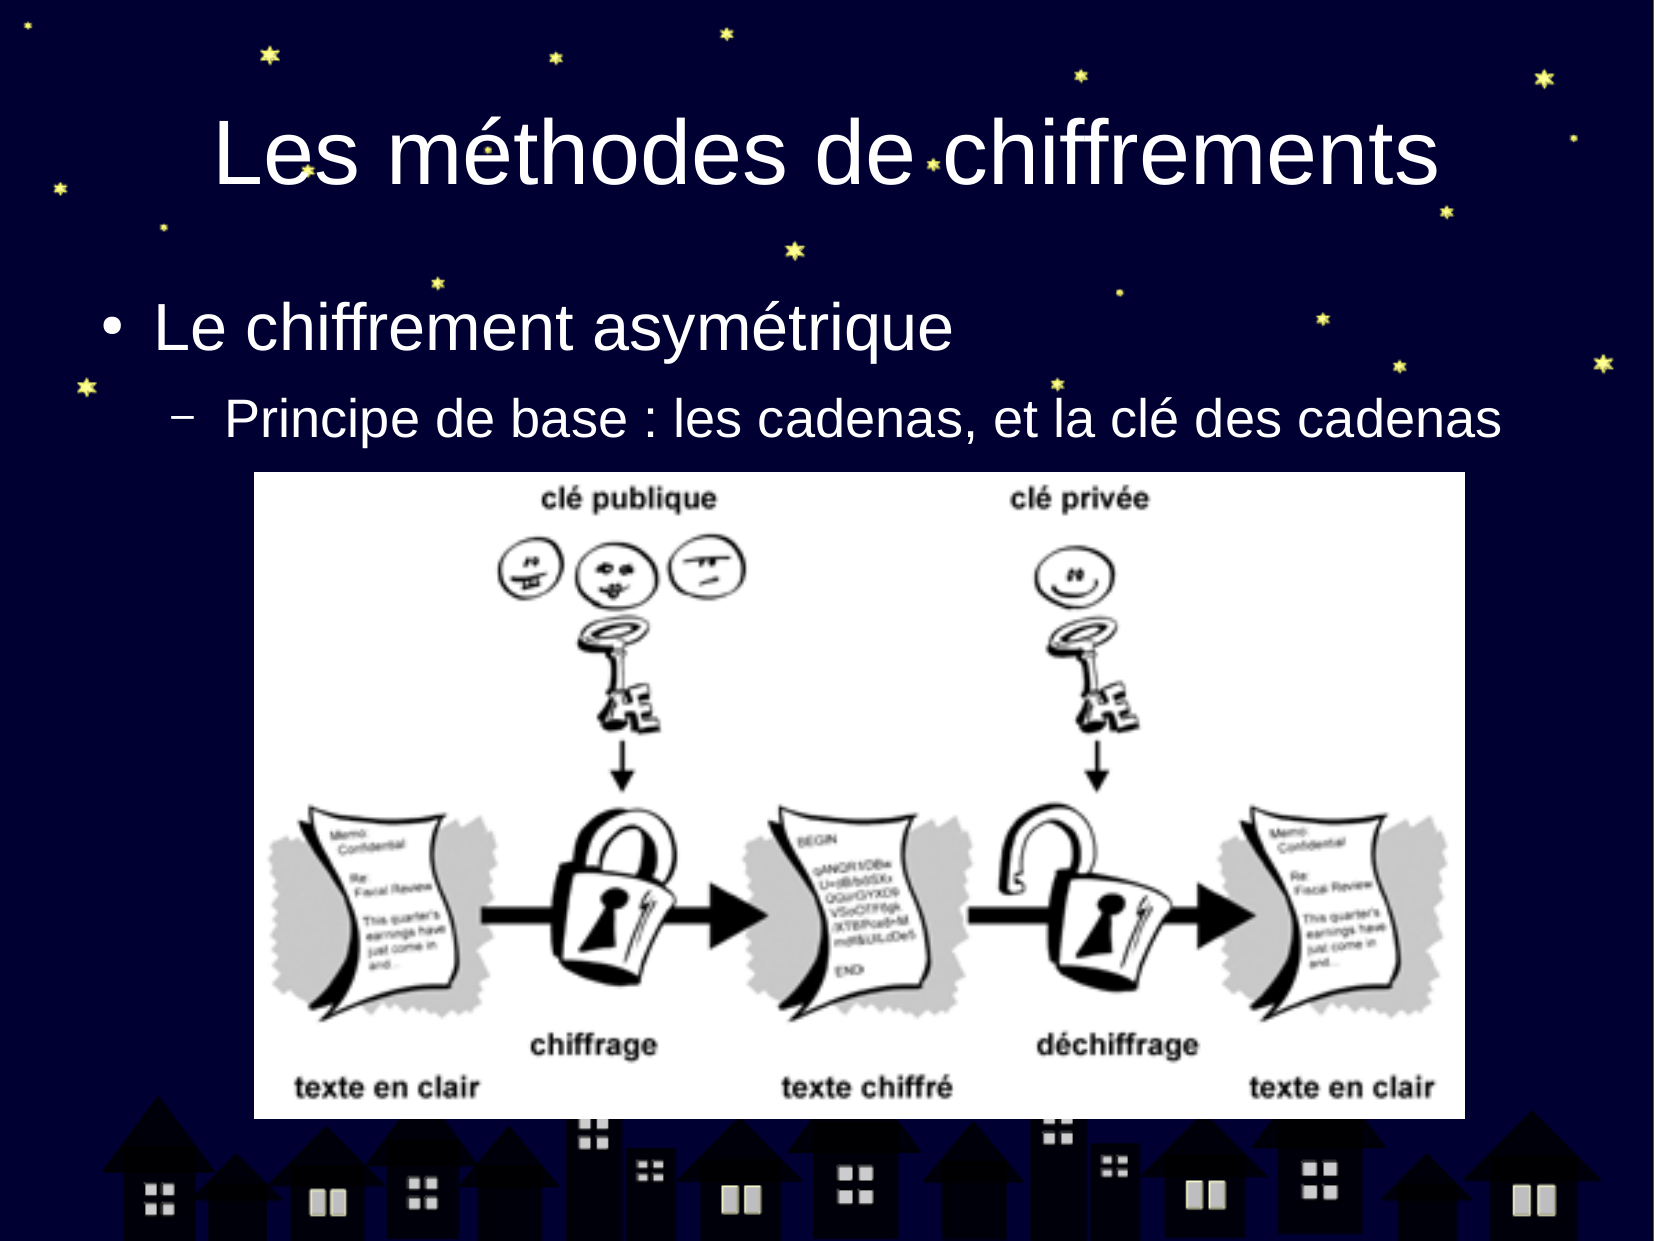

# Les méthodes de chiffrements
Le chiffrement asymétrique
Principe de base : les cadenas, et la clé des cadenas